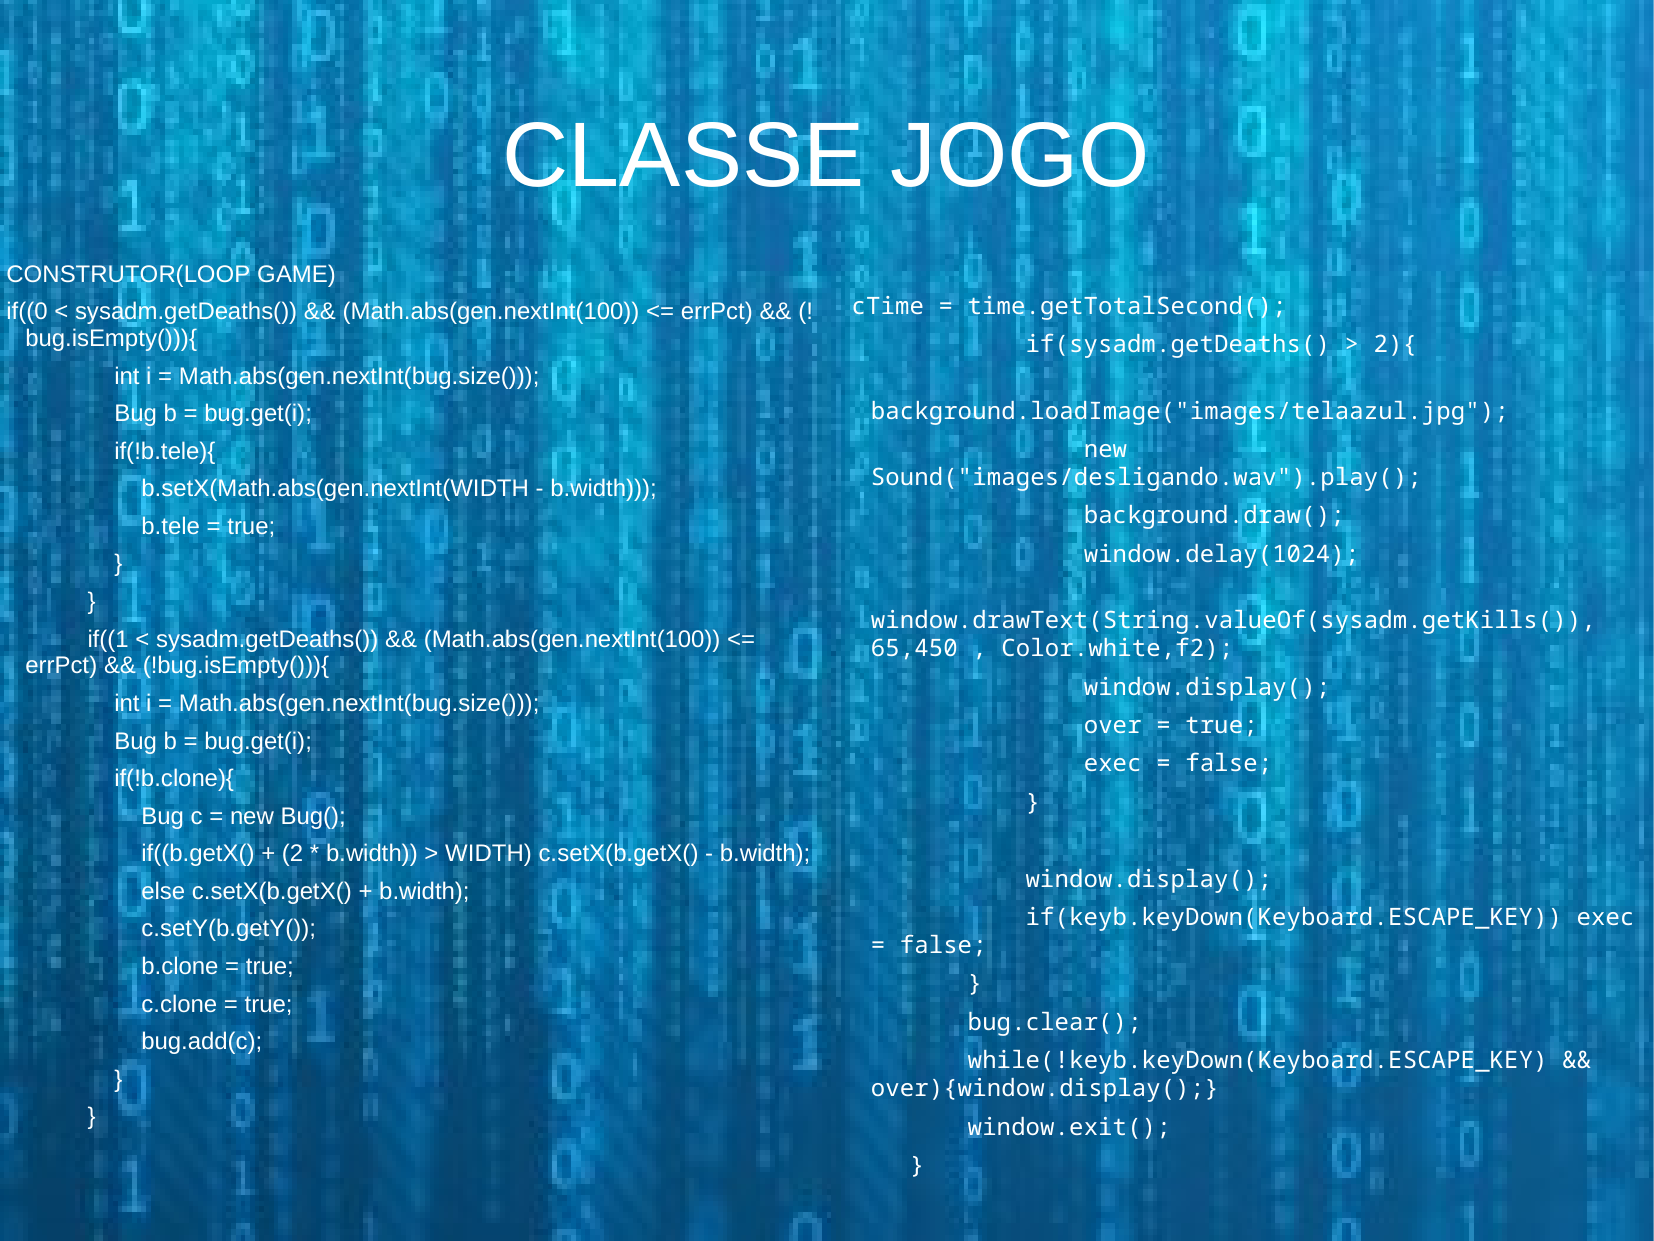

# CLASSE JOGO
CONSTRUTOR(LOOP GAME)
if((0 < sysadm.getDeaths()) && (Math.abs(gen.nextInt(100)) <= errPct) && (!bug.isEmpty())){
 int i = Math.abs(gen.nextInt(bug.size()));
 Bug b = bug.get(i);
 if(!b.tele){
 b.setX(Math.abs(gen.nextInt(WIDTH - b.width)));
 b.tele = true;
 }
 }
 if((1 < sysadm.getDeaths()) && (Math.abs(gen.nextInt(100)) <= errPct) && (!bug.isEmpty())){
 int i = Math.abs(gen.nextInt(bug.size()));
 Bug b = bug.get(i);
 if(!b.clone){
 Bug c = new Bug();
 if((b.getX() + (2 * b.width)) > WIDTH) c.setX(b.getX() - b.width);
 else c.setX(b.getX() + b.width);
 c.setY(b.getY());
 b.clone = true;
 c.clone = true;
 bug.add(c);
 }
 }
cTime = time.getTotalSecond();
 if(sysadm.getDeaths() > 2){
 background.loadImage("images/telaazul.jpg");
 new Sound("images/desligando.wav").play();
 background.draw();
 window.delay(1024);
 window.drawText(String.valueOf(sysadm.getKills()), 65,450 , Color.white,f2);
 window.display();
 over = true;
 exec = false;
 }
 window.display();
 if(keyb.keyDown(Keyboard.ESCAPE_KEY)) exec = false;
 }
 bug.clear();
 while(!keyb.keyDown(Keyboard.ESCAPE_KEY) && over){window.display();}
 window.exit();
 }